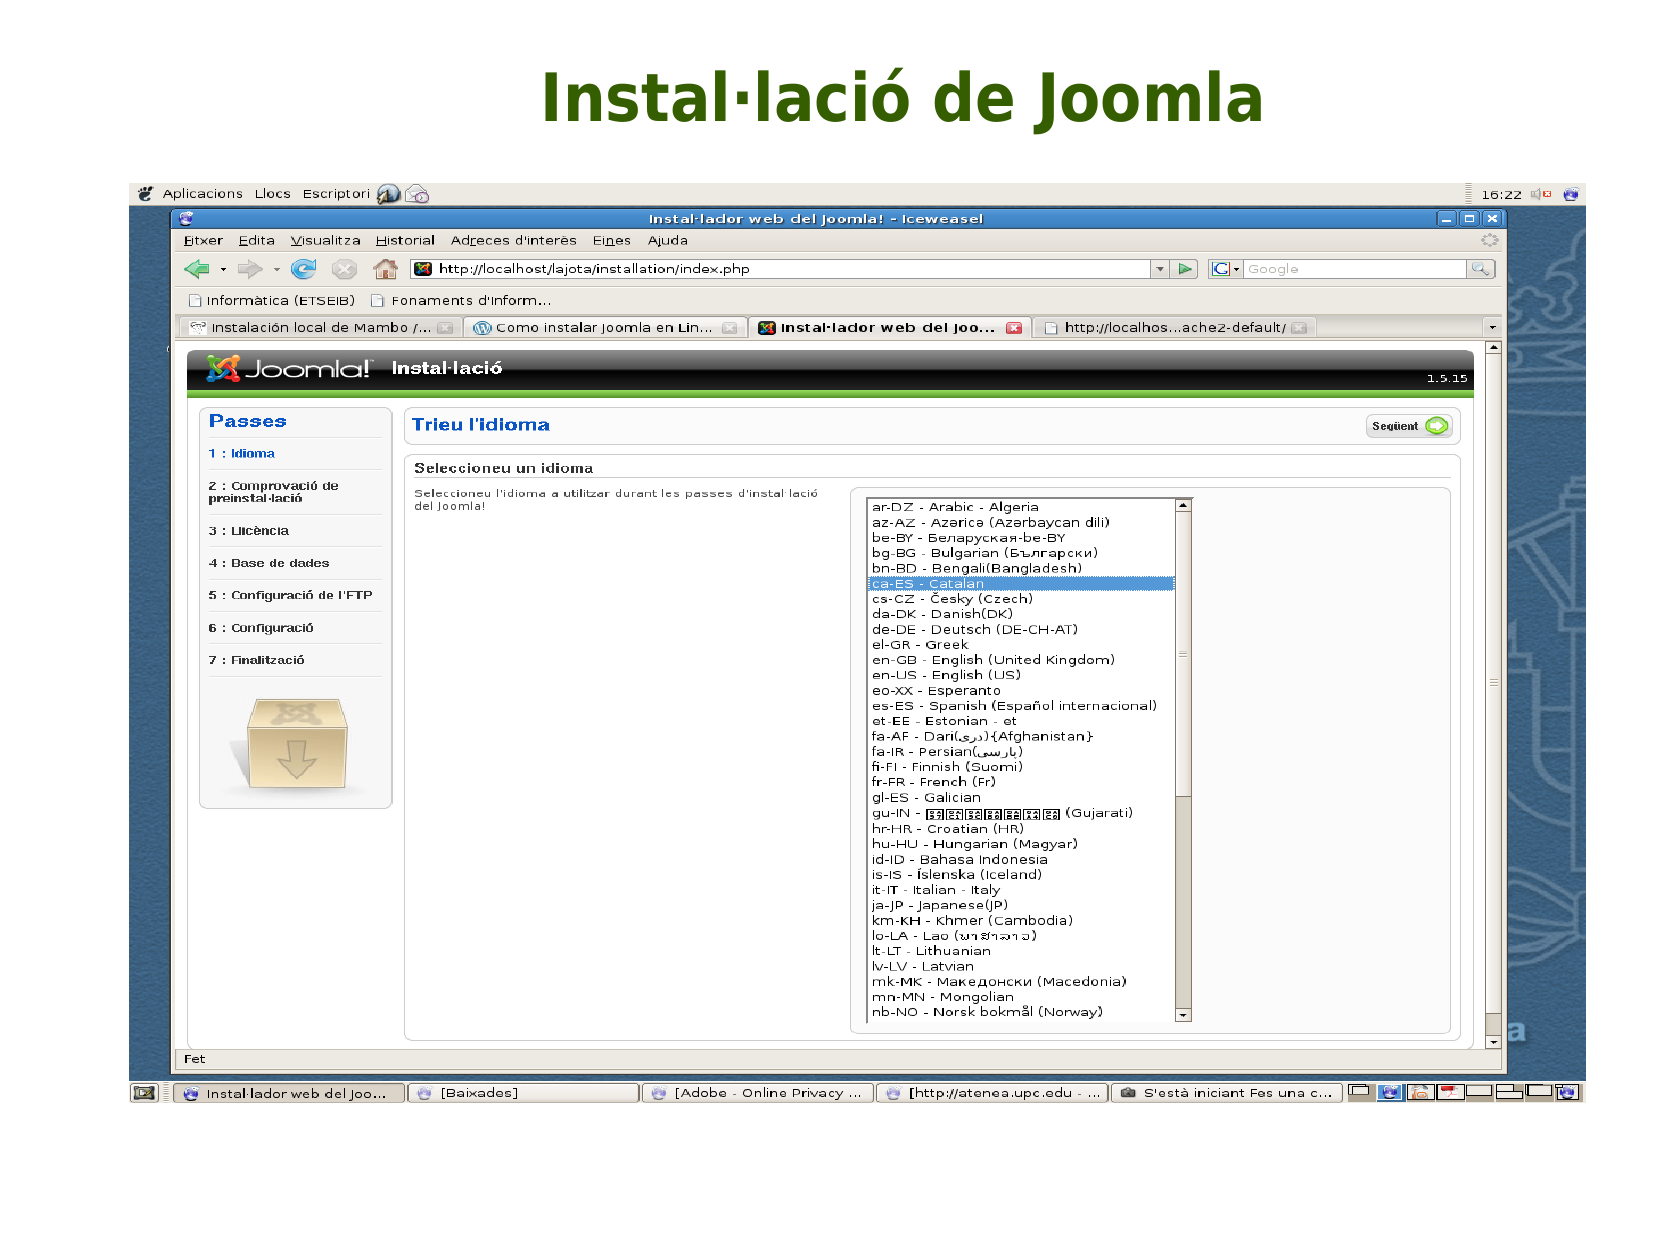

# Instal·lació de Joomla
Cal que aneu a la carpeta i traslladeu :